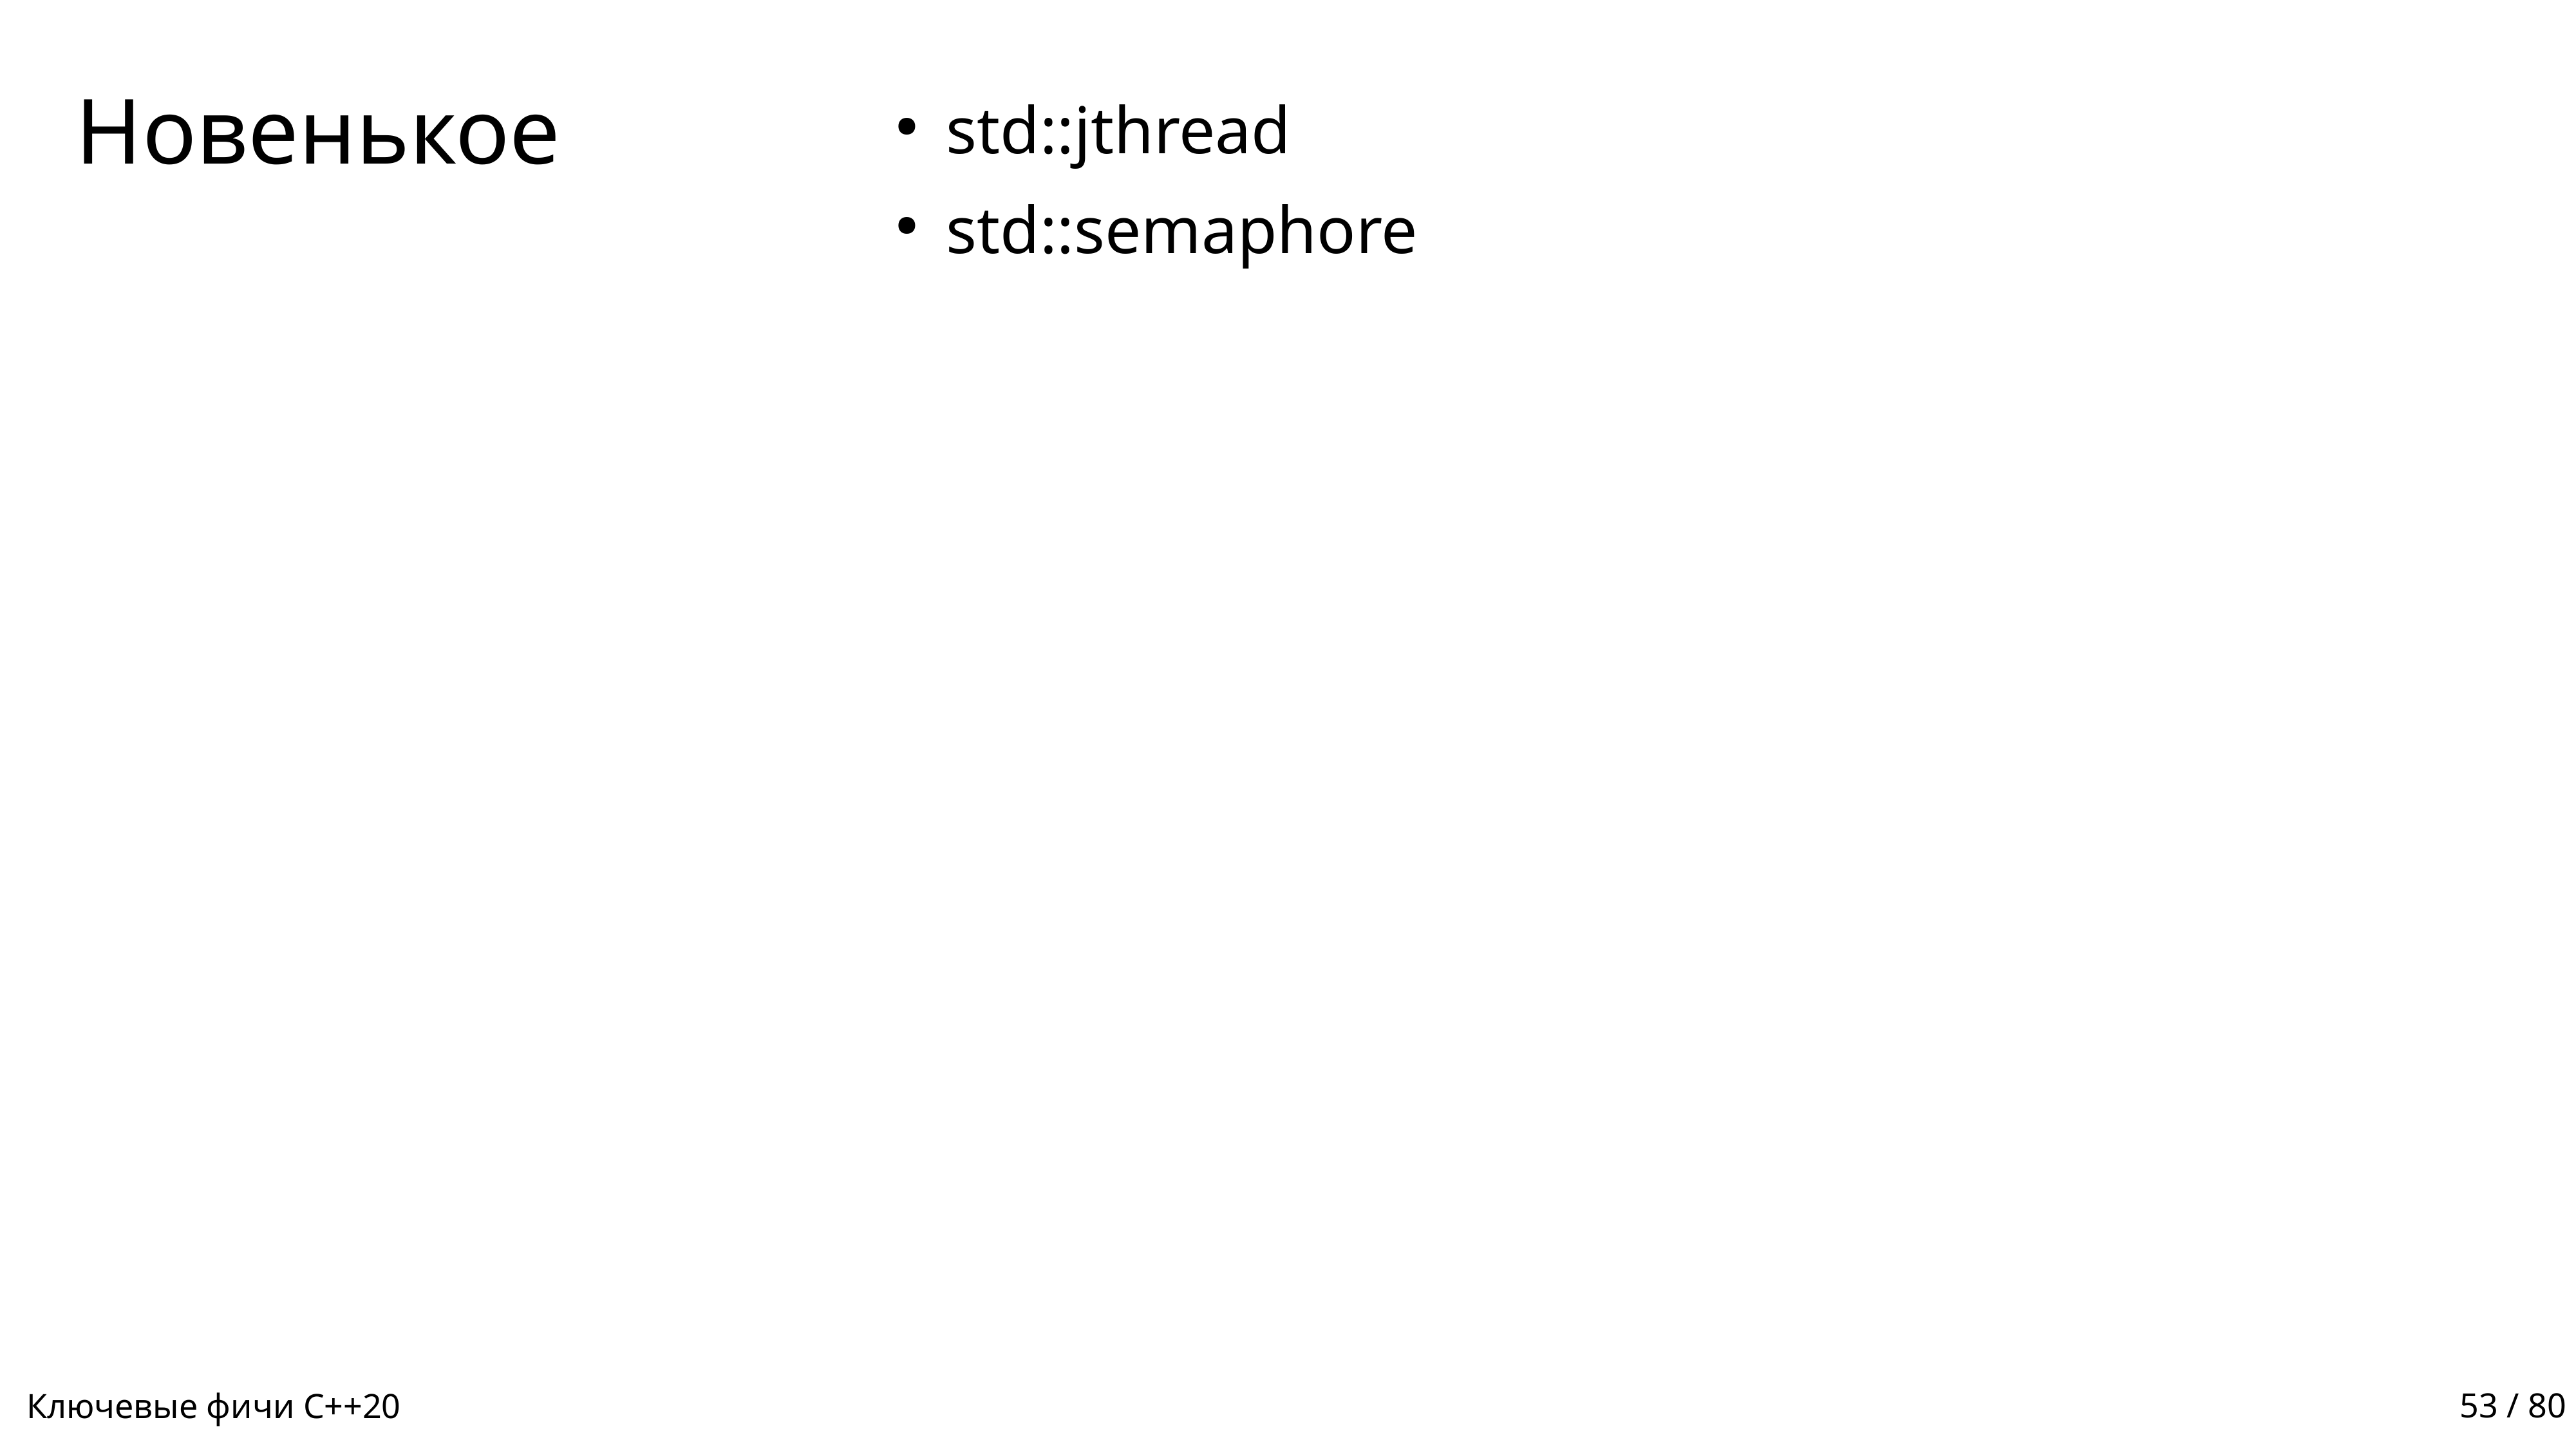

# Новенькое
 std::jthread
 std::semaphore
Ключевые фичи С++20